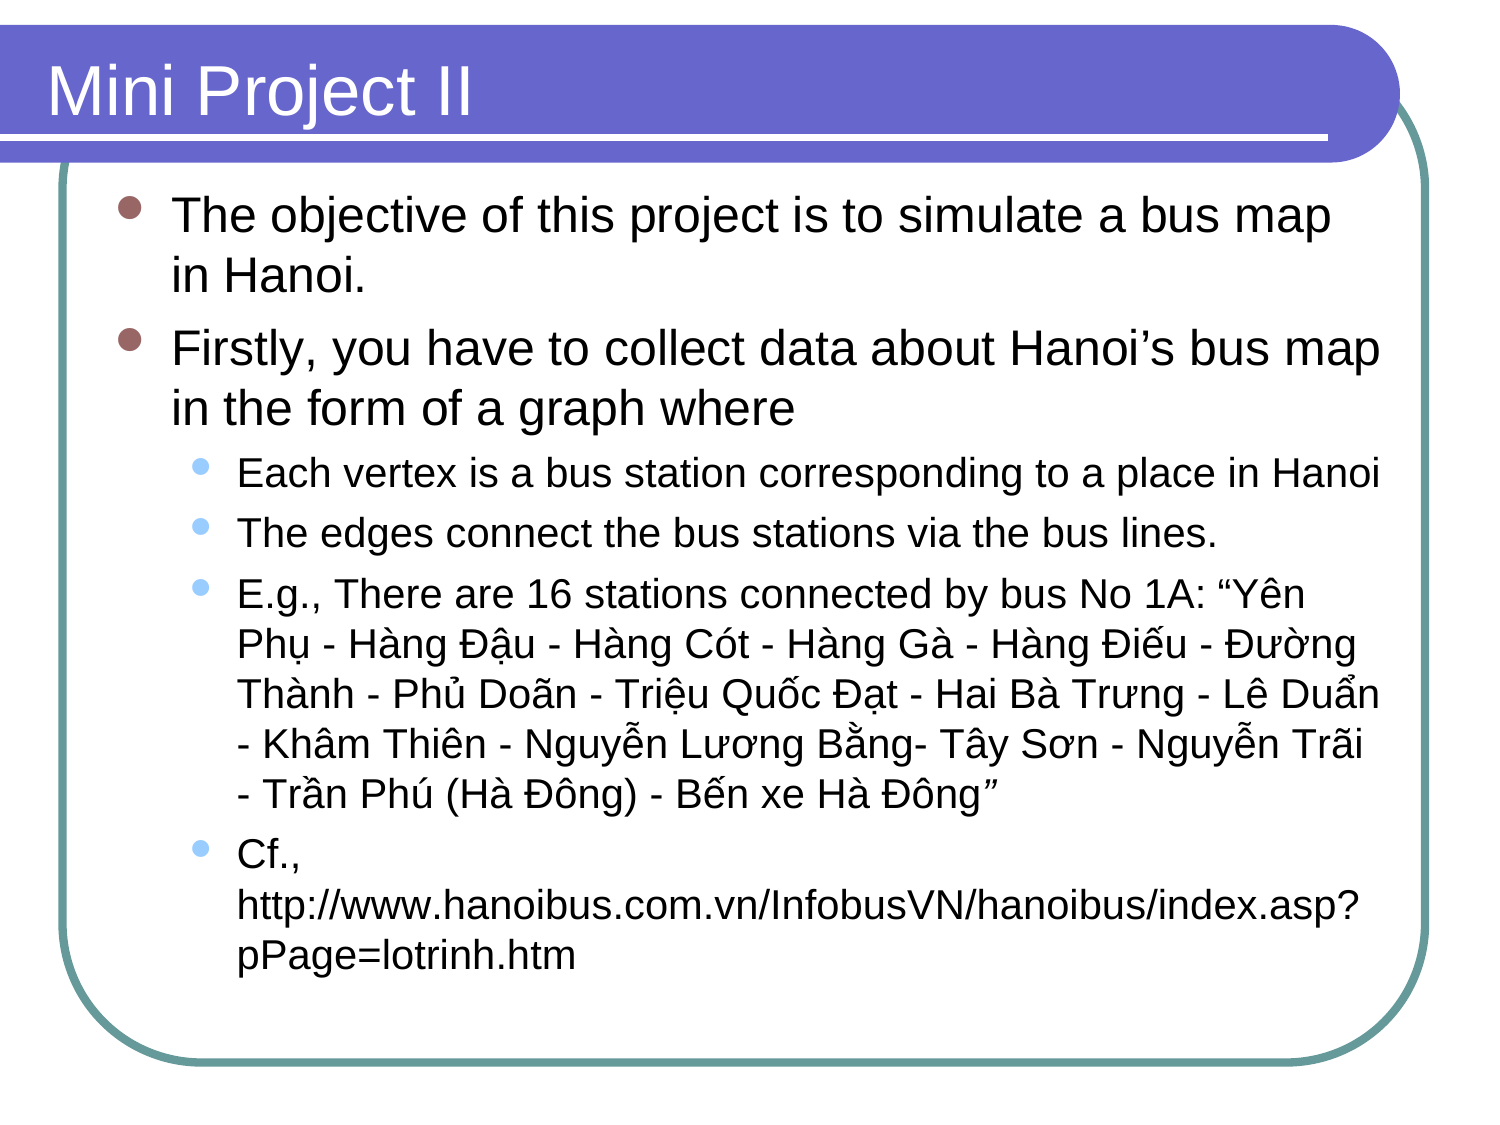

# Mini Project II
The objective of this project is to simulate a bus map in Hanoi.
Firstly, you have to collect data about Hanoi’s bus map in the form of a graph where
Each vertex is a bus station corresponding to a place in Hanoi
The edges connect the bus stations via the bus lines.
E.g., There are 16 stations connected by bus No 1A: “Yên Phụ - Hàng Ðậu - Hàng Cót - Hàng Gà - Hàng Ðiếu - Đường Thành - Phủ Doãn - Triệu Quốc Đạt - Hai Bà Trưng - Lê Duẩn - Khâm Thiên - Nguyễn Lương Bằng- Tây Sơn - Nguyễn Trãi - Trần Phú (Hà Đông) - Bến xe Hà Ðông”
Cf., http://www.hanoibus.com.vn/InfobusVN/hanoibus/index.asp?pPage=lotrinh.htm